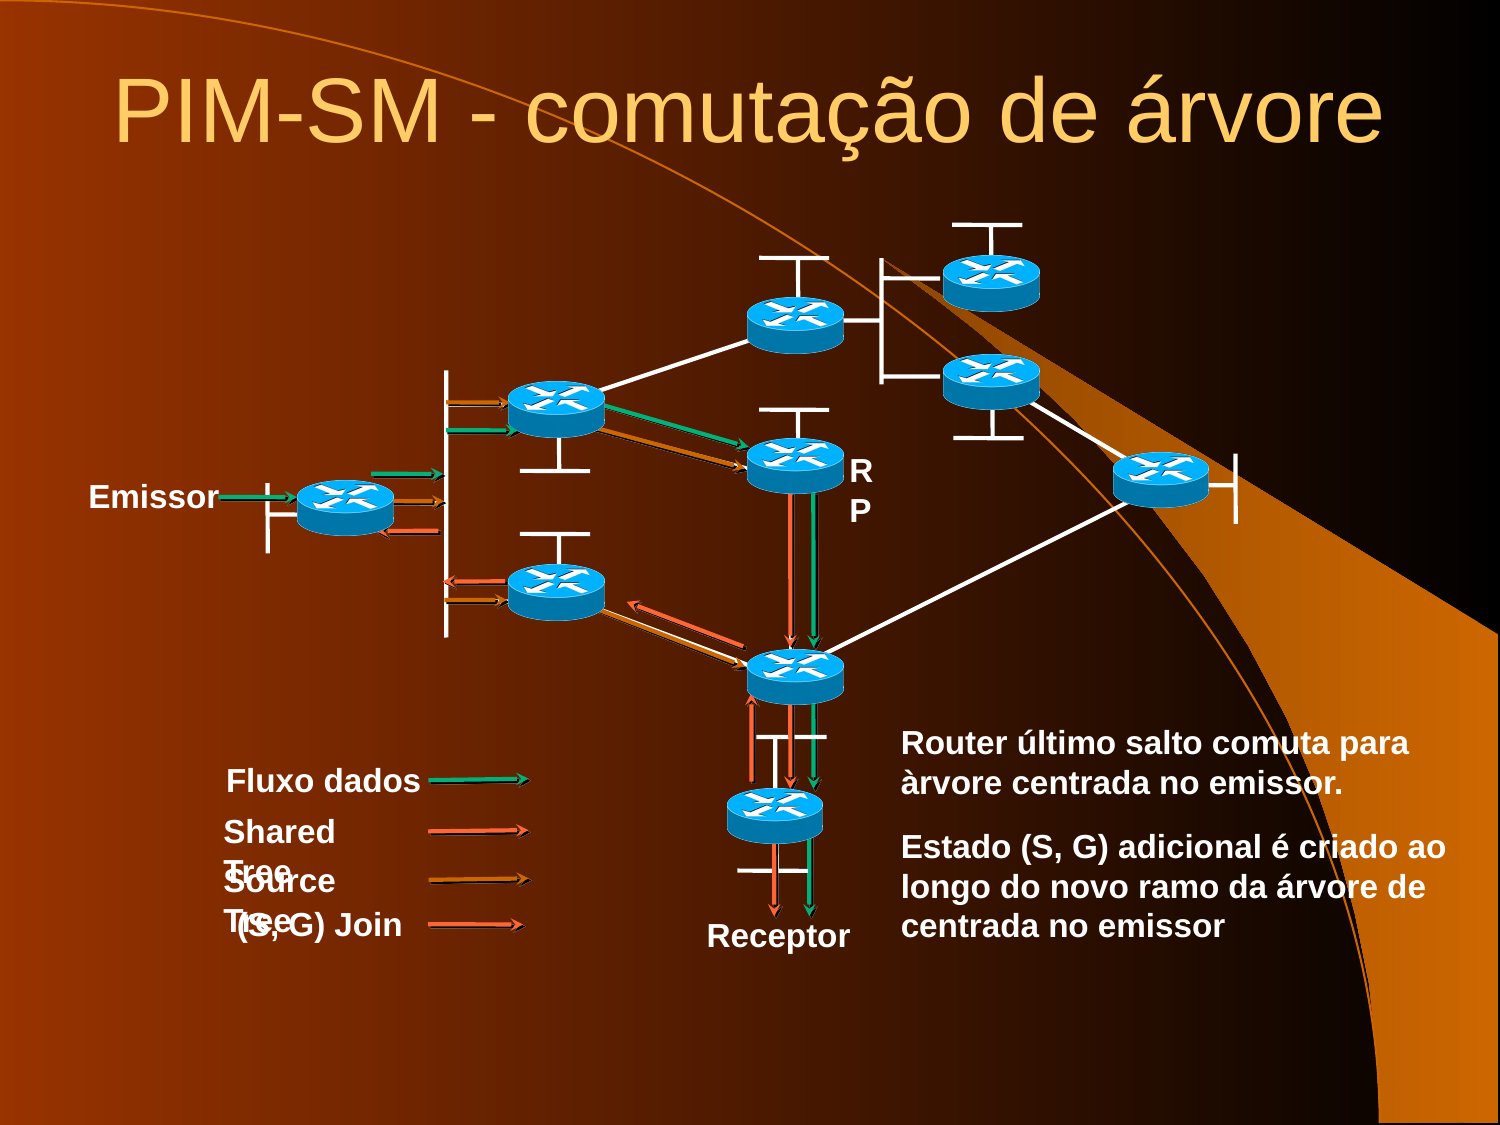

# PIM-SM - comutação de árvore
RP
Emissor
Router último salto comuta para àrvore centrada no emissor.
Fluxo dados
Shared Tree
Estado (S, G) adicional é criado ao
longo do novo ramo da árvore de
centrada no emissor
Source Tree
(S, G) Join
Receptor